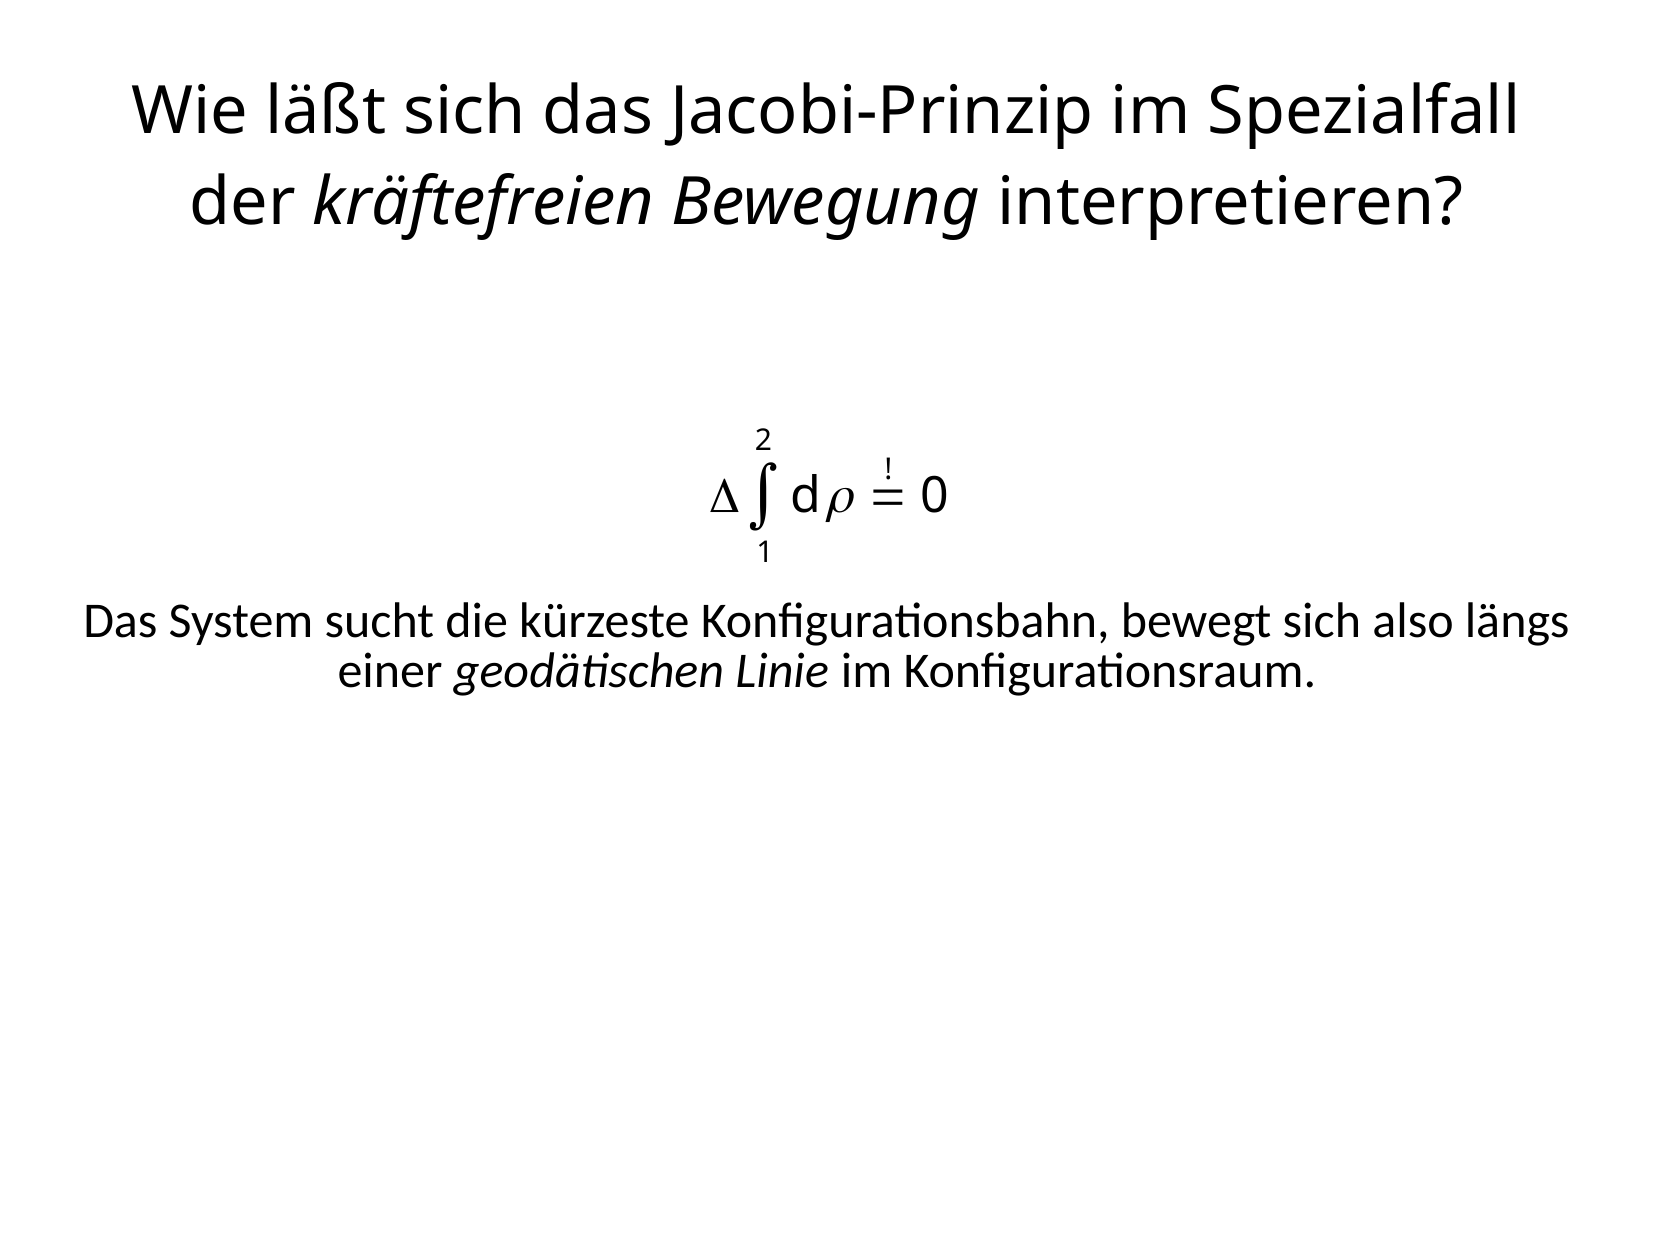

# Wie läßt sich das Jacobi-Prinzip im Spezialfall der kräftefreien Bewegung interpretieren?
Das System sucht die kürzeste Konfigurationsbahn, bewegt sich also längs einer geodätischen Linie im Konfigurationsraum.